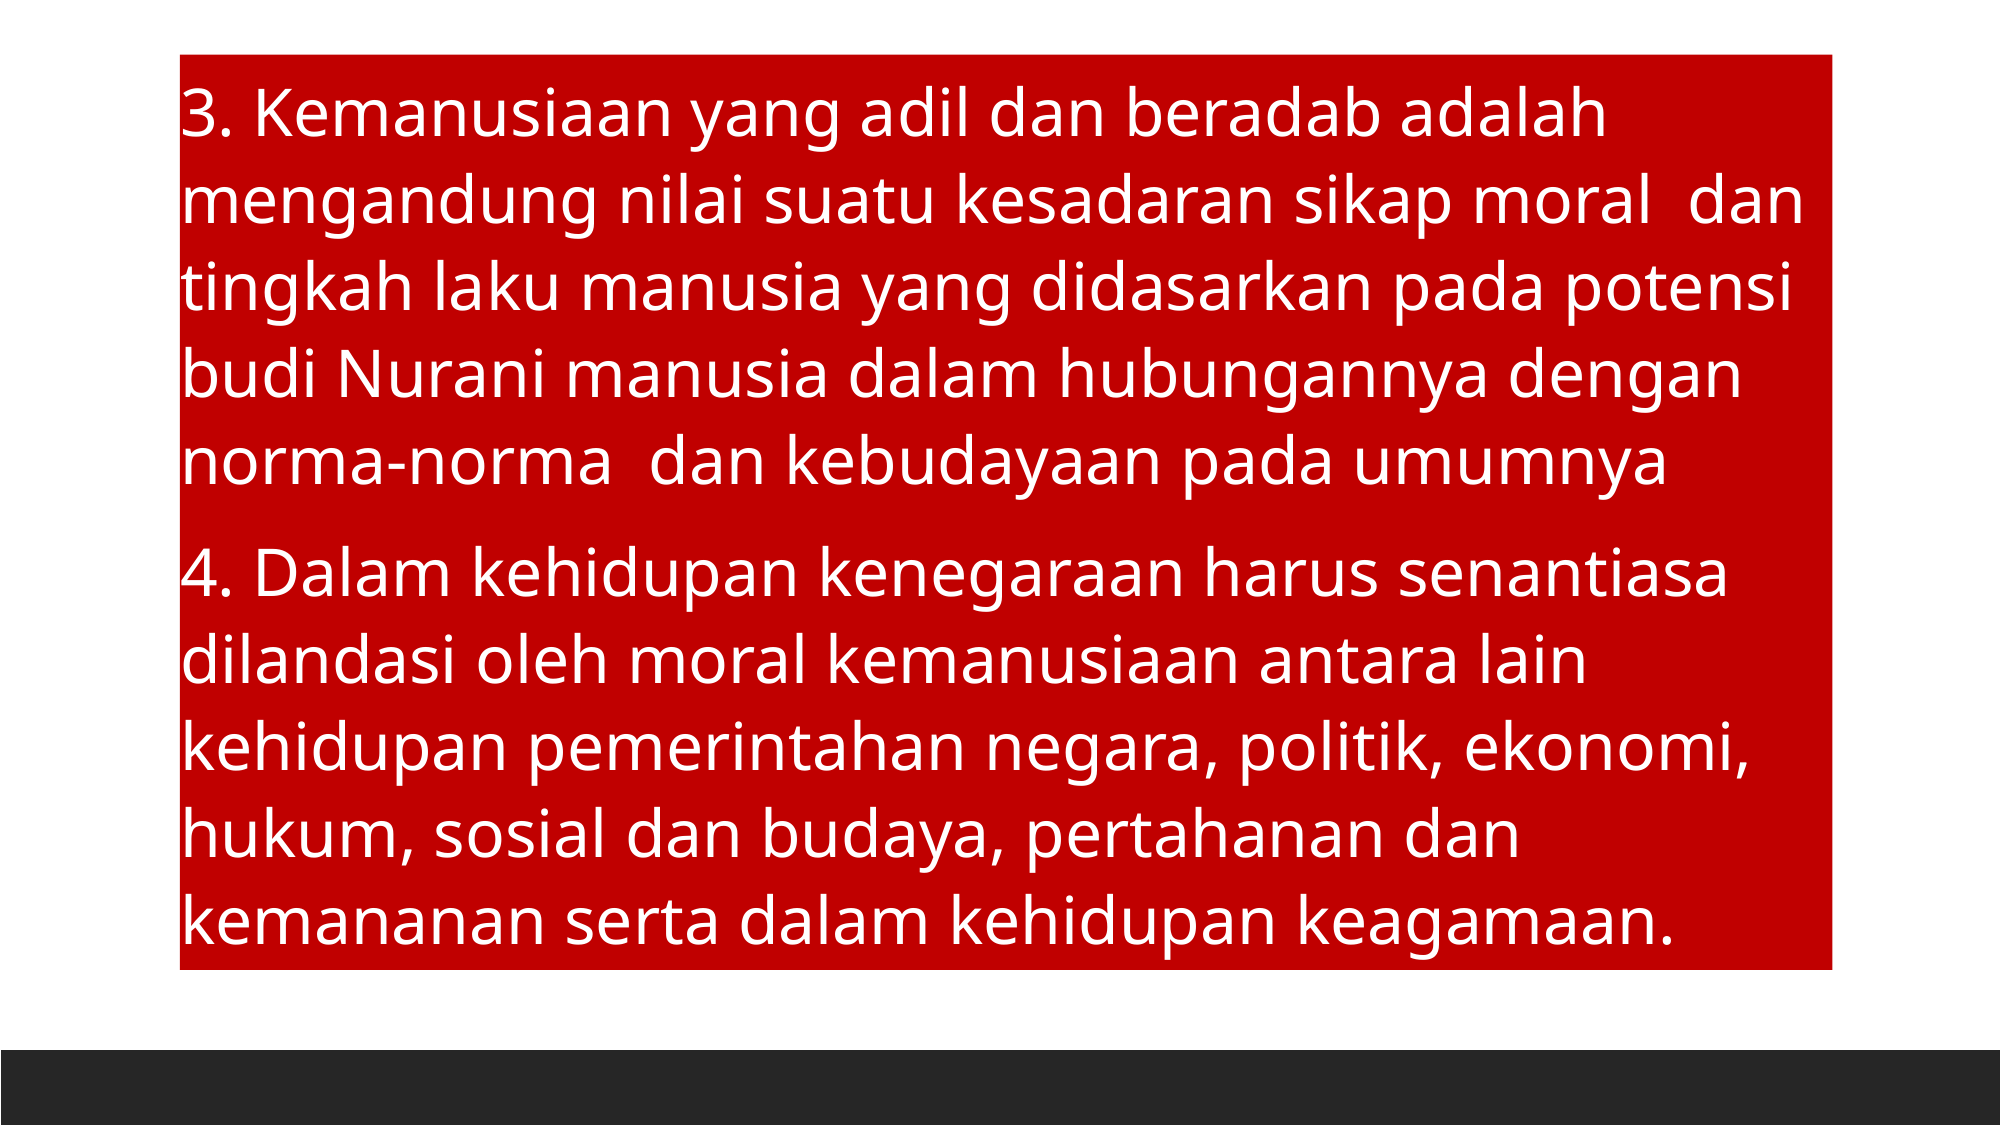

# 3. Kemanusiaan yang adil dan beradab adalah mengandung nilai suatu kesadaran sikap moral dan tingkah laku manusia yang didasarkan pada potensi budi Nurani manusia dalam hubungannya dengan norma-norma dan kebudayaan pada umumnya
4. Dalam kehidupan kenegaraan harus senantiasa dilandasi oleh moral kemanusiaan antara lain kehidupan pemerintahan negara, politik, ekonomi, hukum, sosial dan budaya, pertahanan dan kemananan serta dalam kehidupan keagamaan.